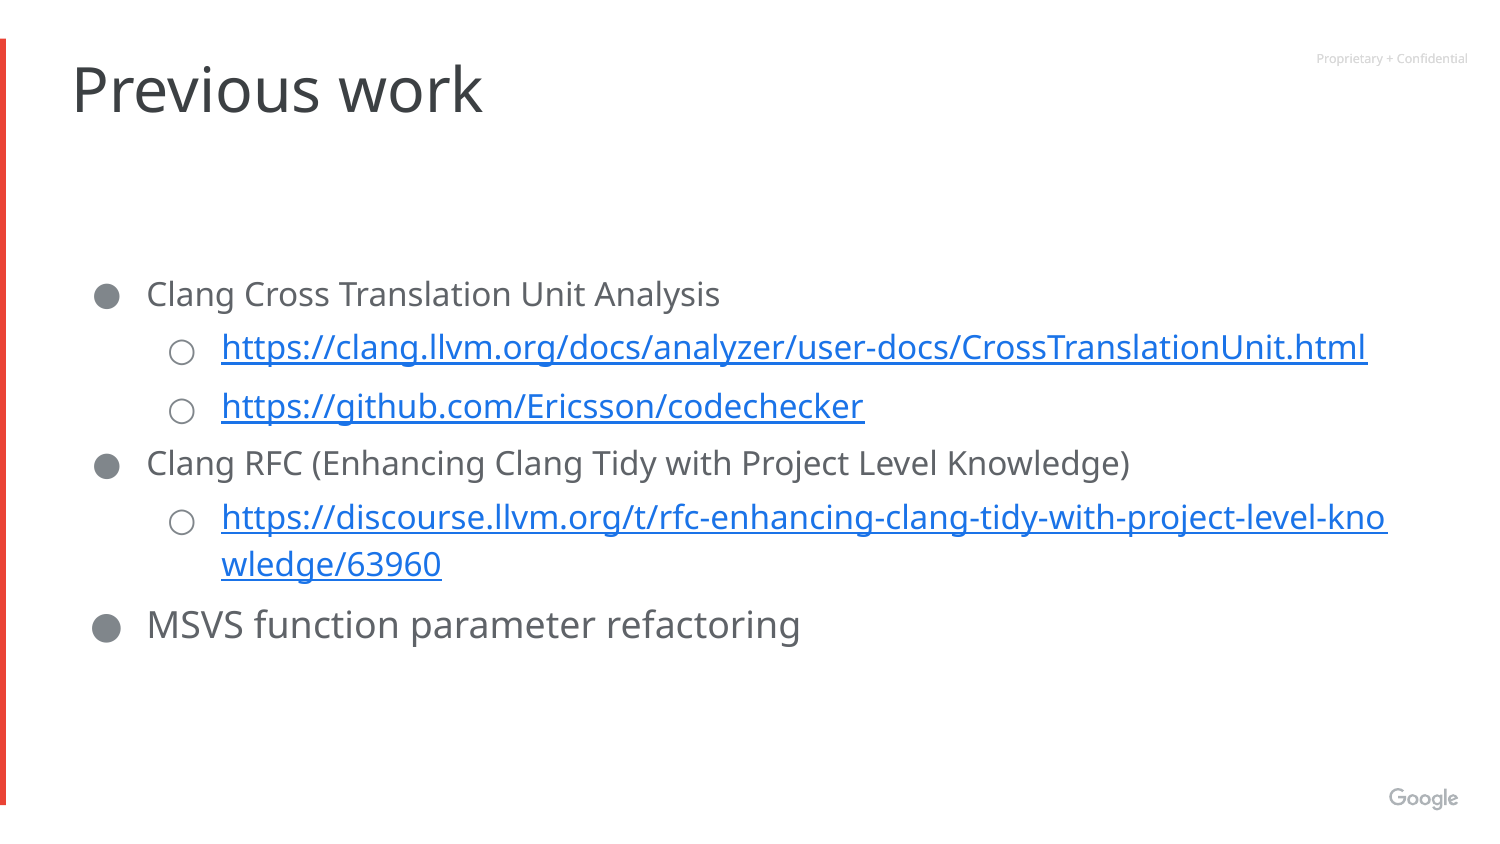

Previous work
# Clang Cross Translation Unit Analysis
https://clang.llvm.org/docs/analyzer/user-docs/CrossTranslationUnit.html
https://github.com/Ericsson/codechecker
Clang RFC (Enhancing Clang Tidy with Project Level Knowledge)
https://discourse.llvm.org/t/rfc-enhancing-clang-tidy-with-project-level-knowledge/63960
MSVS function parameter refactoring